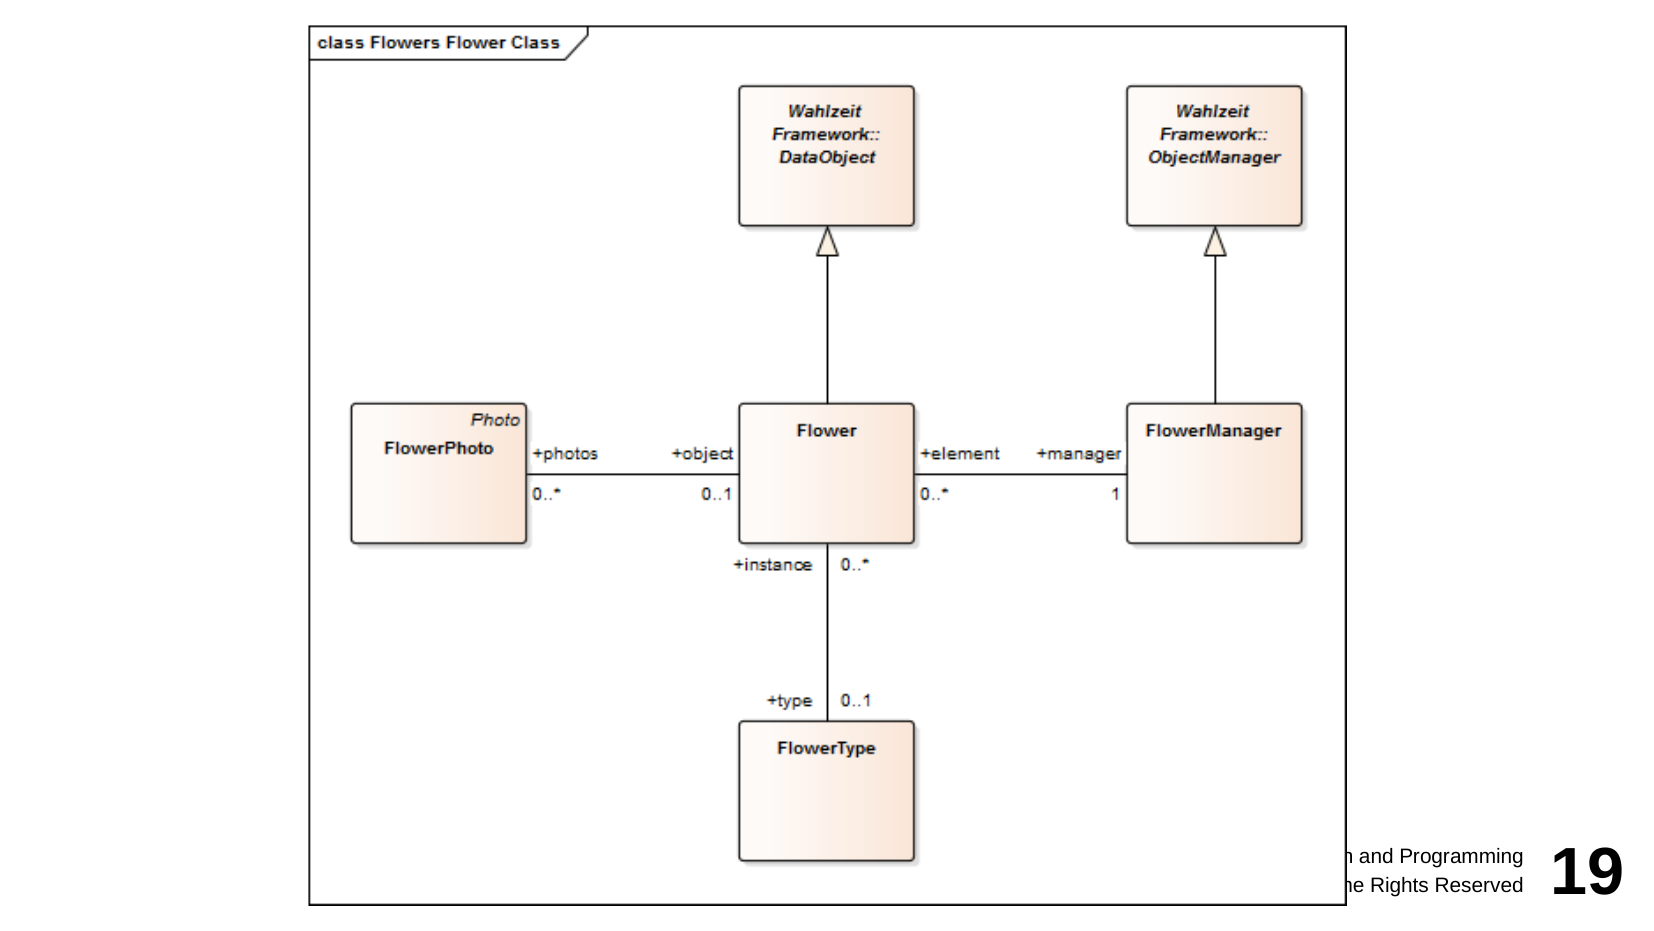

Advanced Design and Programming
19
© 2019 Dirk Riehle - Some Rights Reserved